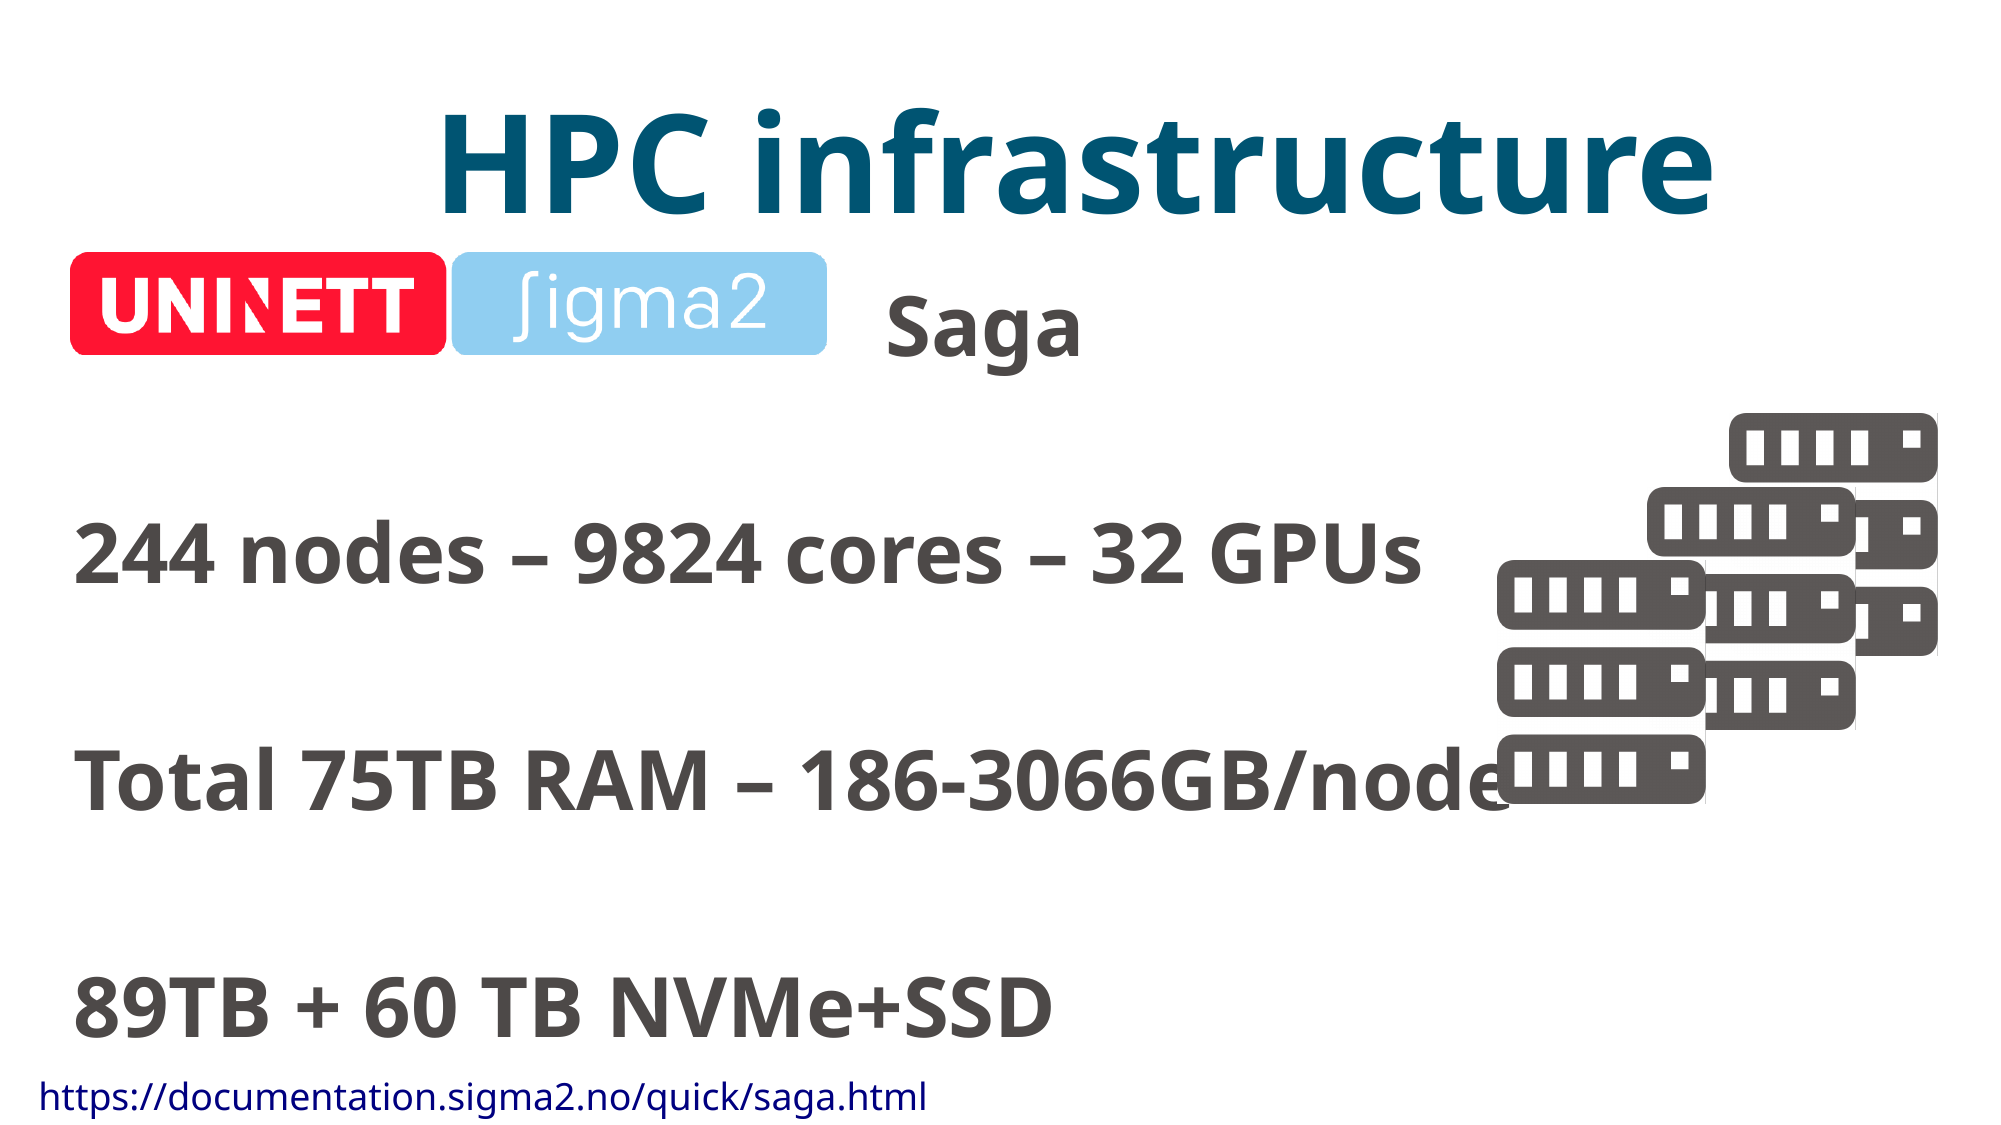

HPC infrastructure
											Saga
244 nodes – 9824 cores – 32 GPUs
Total 75TB RAM – 186-3066GB/node
89TB + 60 TB NVMe+SSD
1PB file system
https://documentation.sigma2.no/quick/saga.html